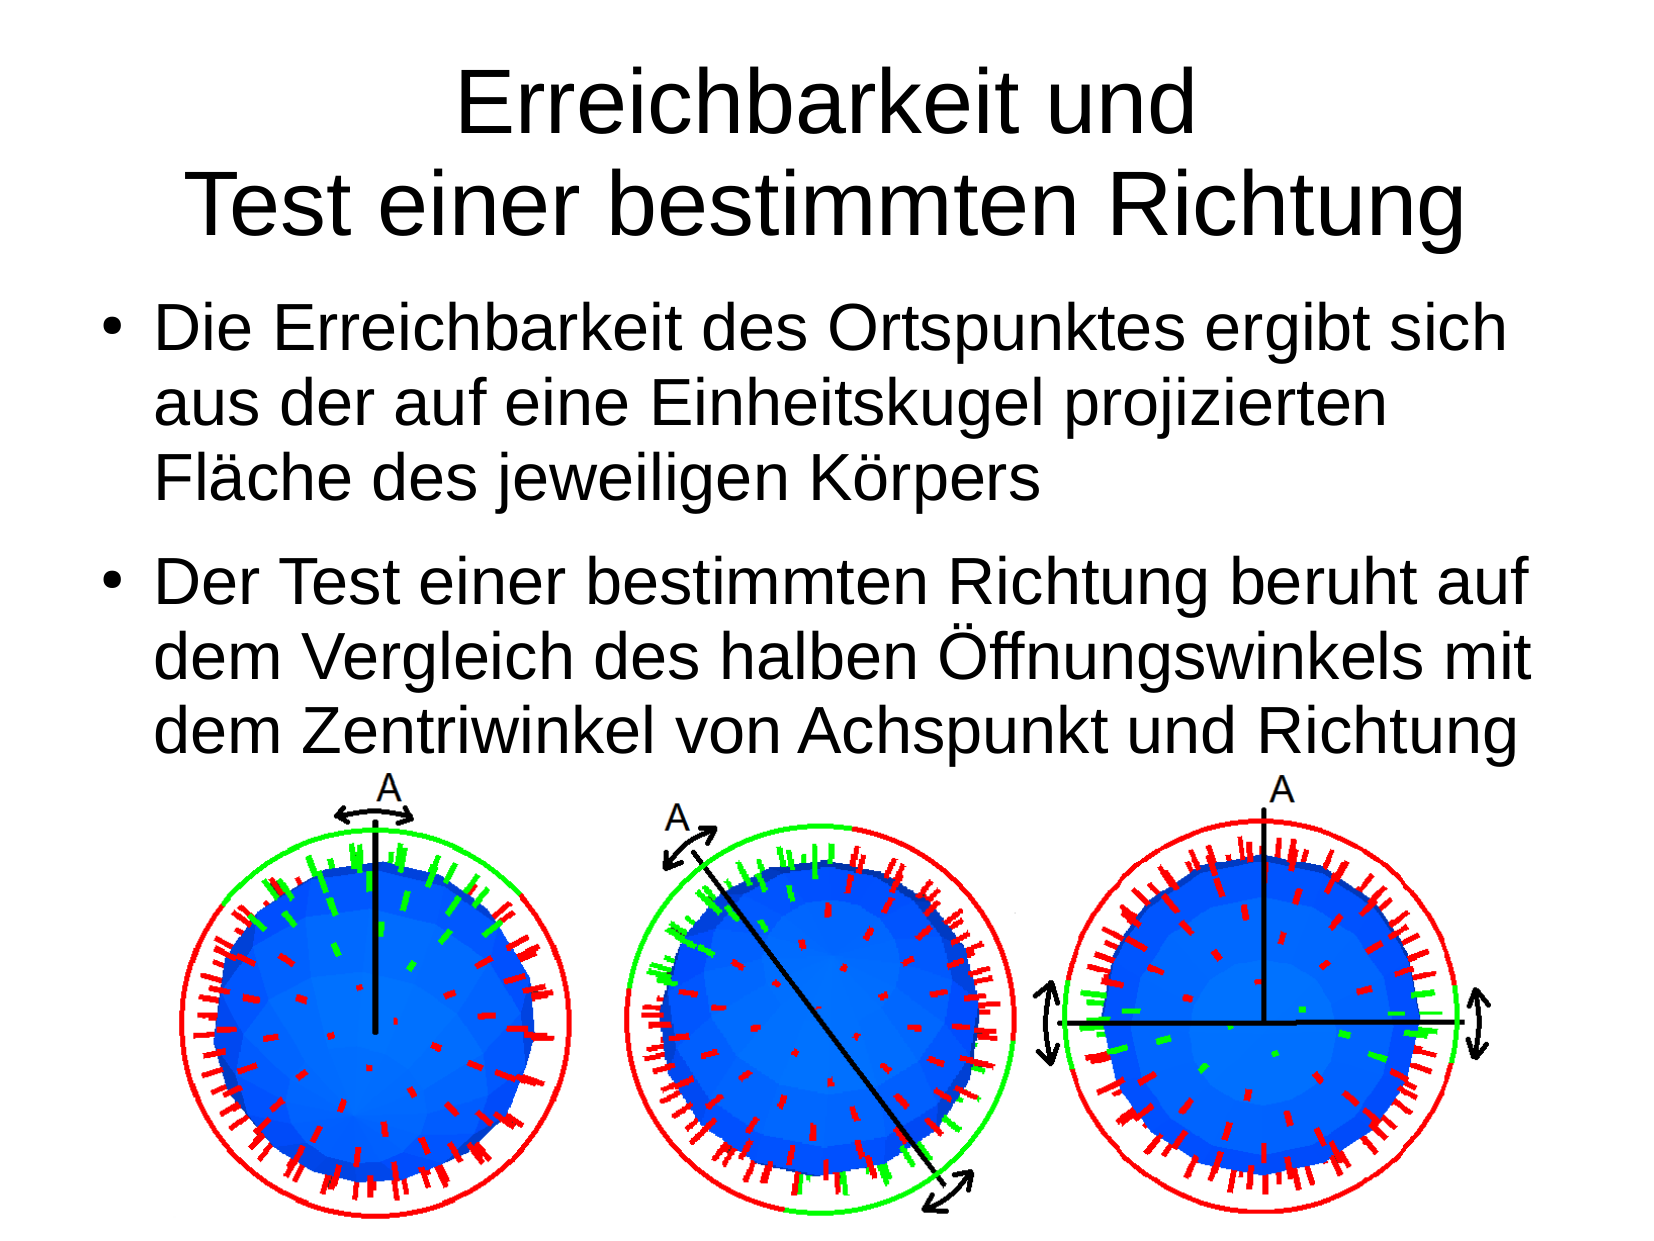

# Erreichbarkeit und Test einer bestimmten Richtung
Die Erreichbarkeit des Ortspunktes ergibt sich aus der auf eine Einheitskugel projizierten Fläche des jeweiligen Körpers
Der Test einer bestimmten Richtung beruht auf dem Vergleich des halben Öffnungswinkels mit dem Zentriwinkel von Achspunkt und Richtung